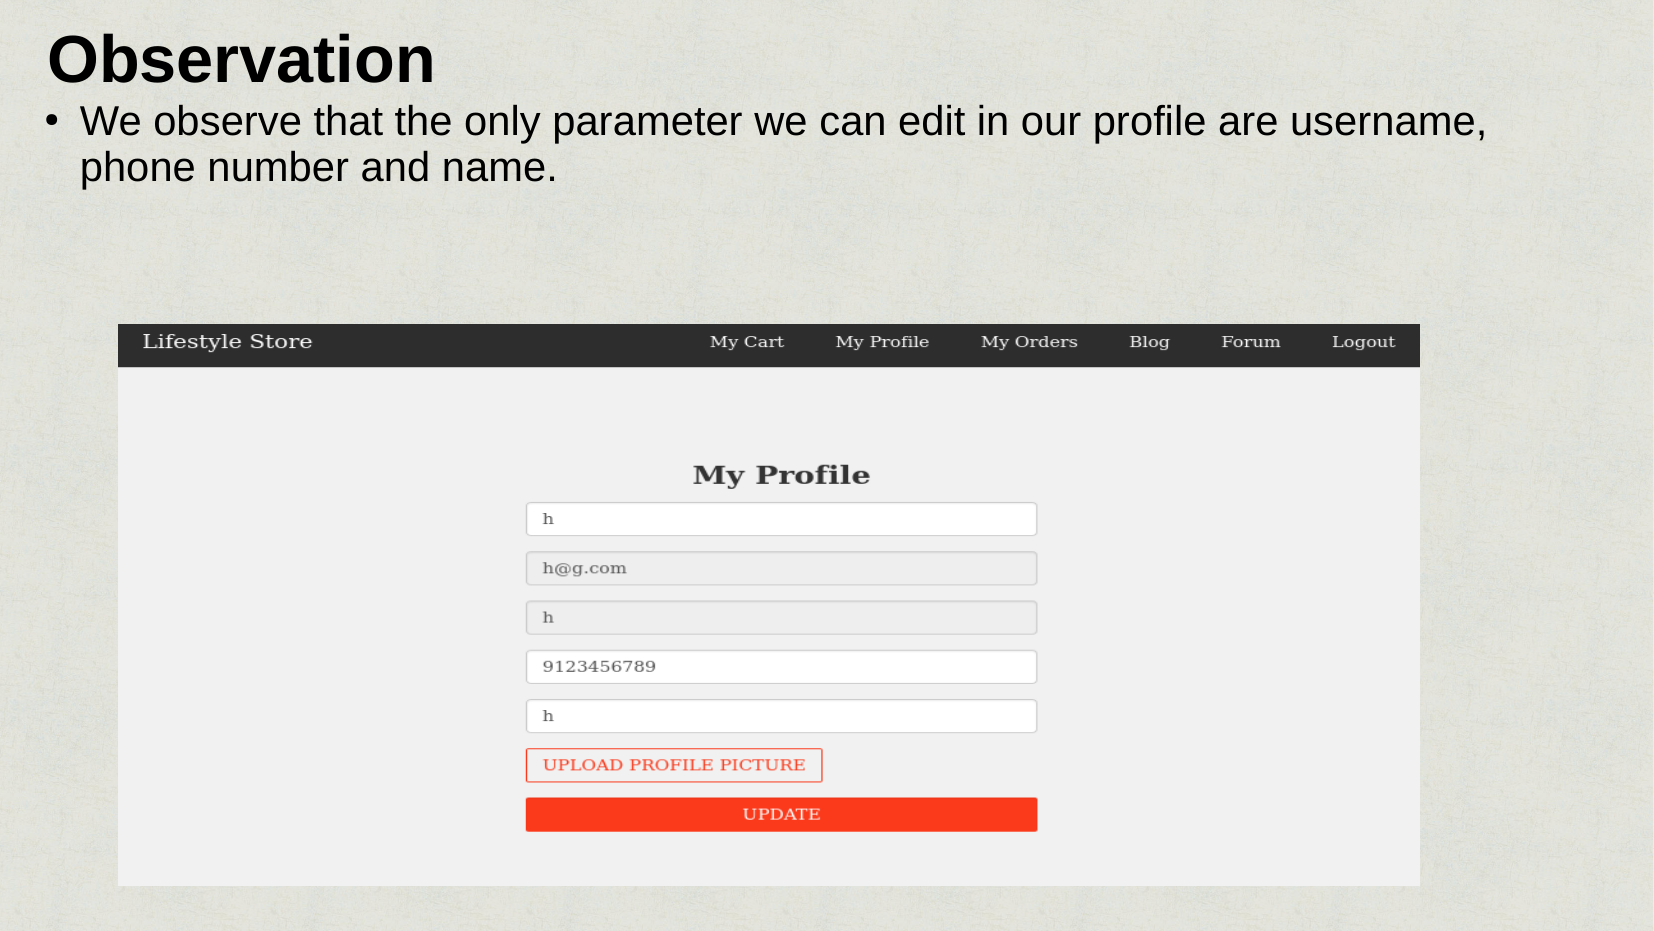

# Observation
We observe that the only parameter we can edit in our profile are username, phone number and name.